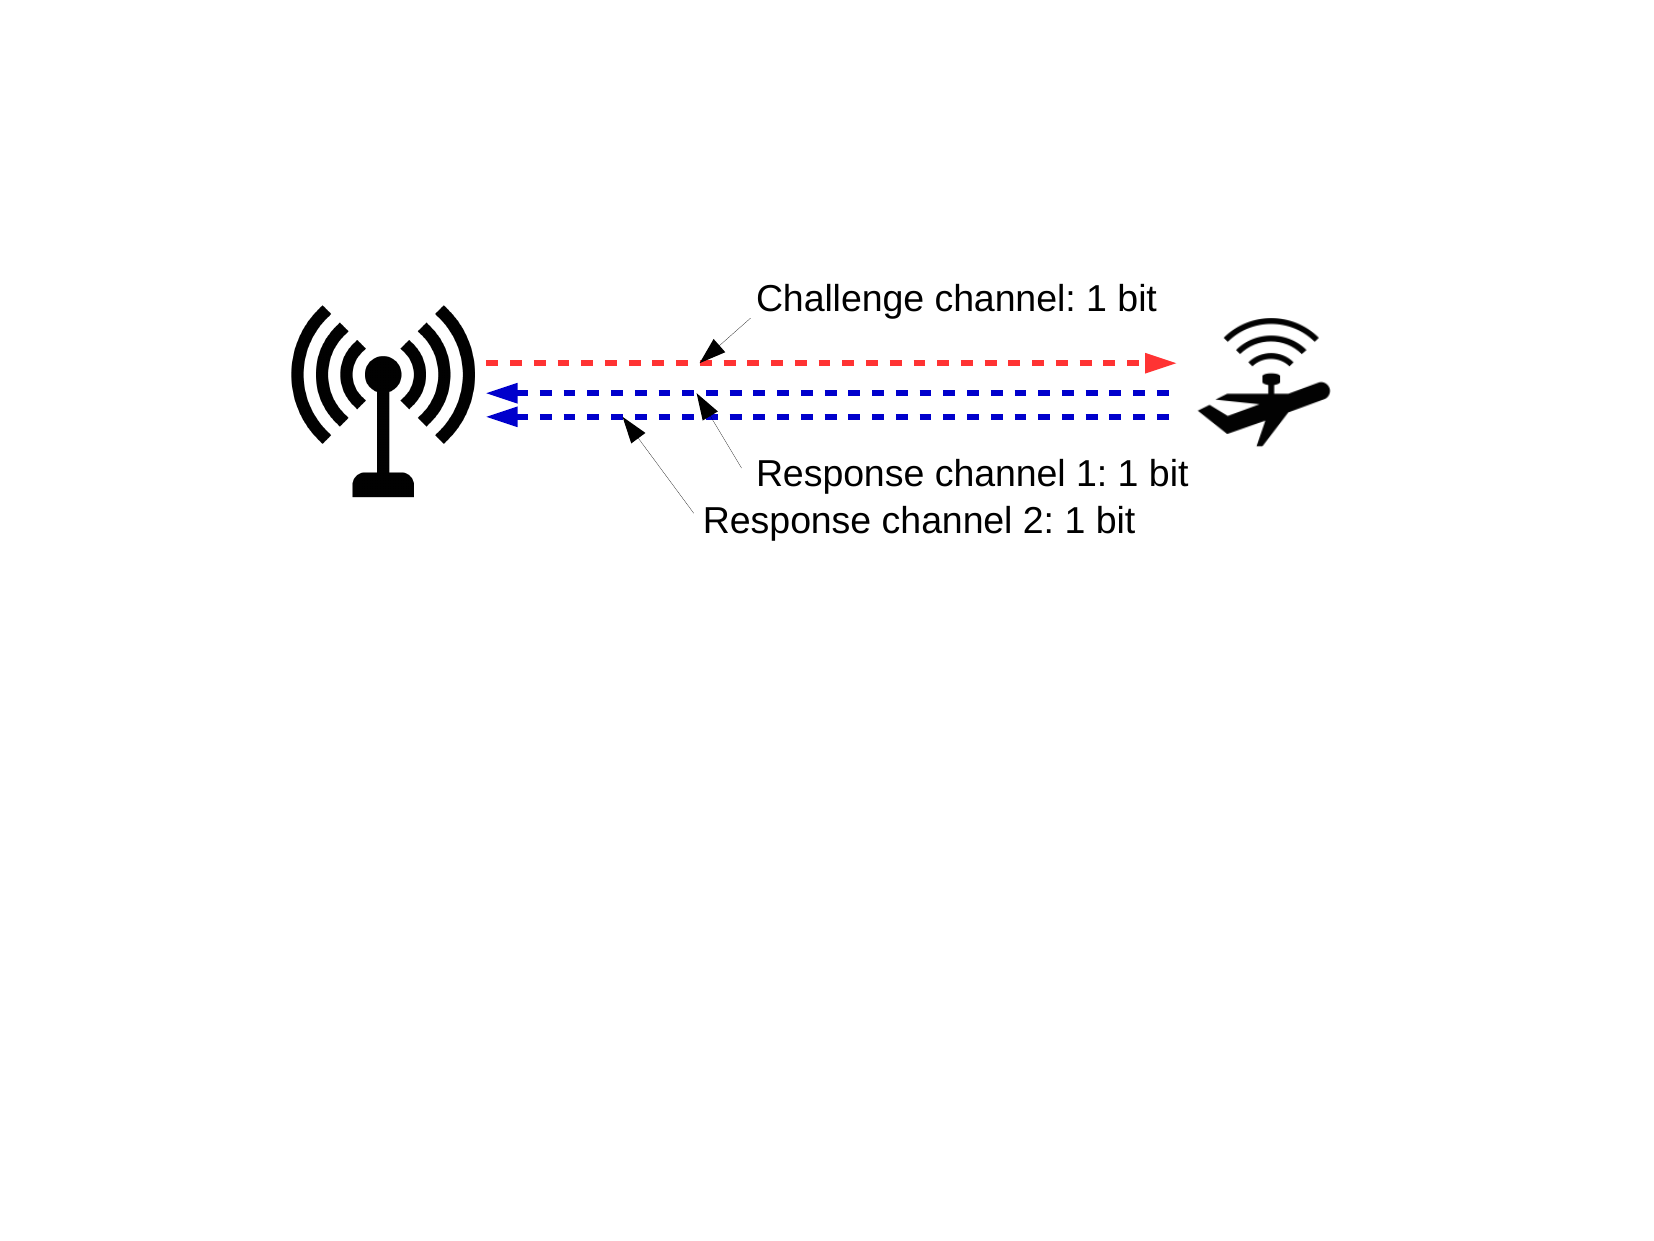

Challenge channel: 1 bit
Response channel 1: 1 bit
Response channel 2: 1 bit